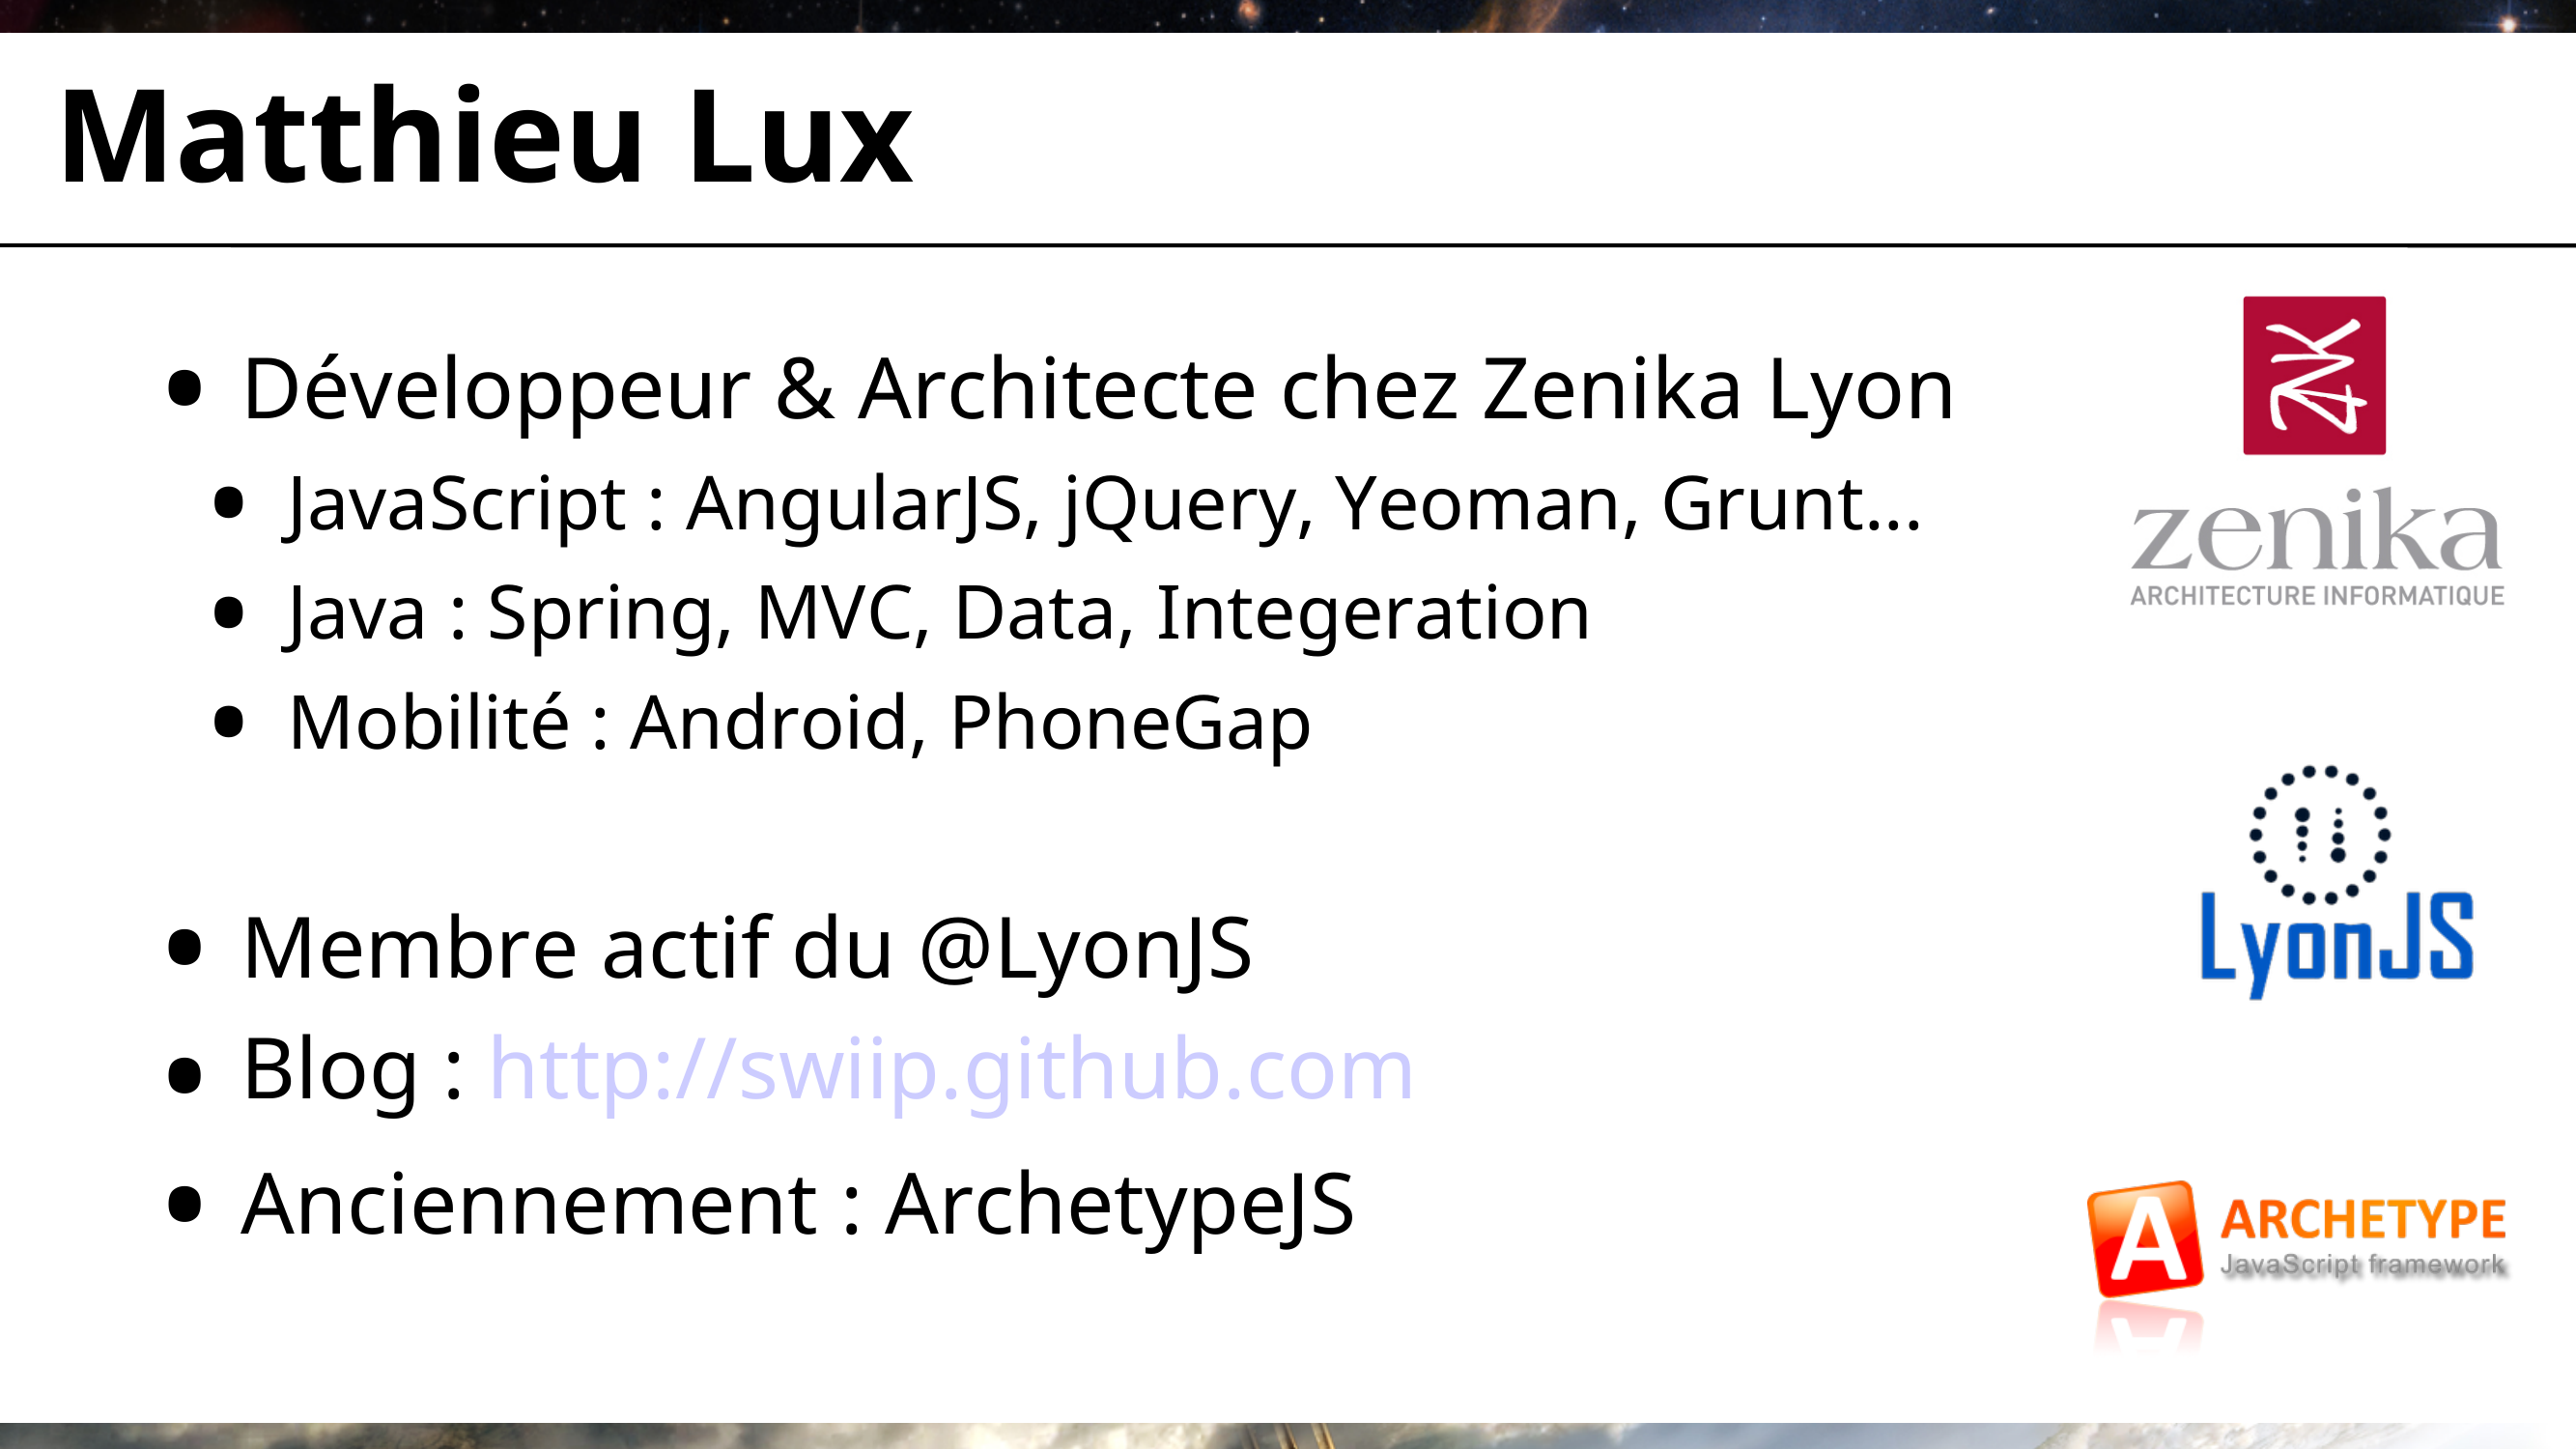

Matthieu Lux
Développeur & Architecte chez Zenika Lyon
JavaScript : AngularJS, jQuery, Yeoman, Grunt...
Java : Spring, MVC, Data, Integeration
Mobilité : Android, PhoneGap
Membre actif du @LyonJS
Blog : http://swiip.github.com
Anciennement : ArchetypeJS